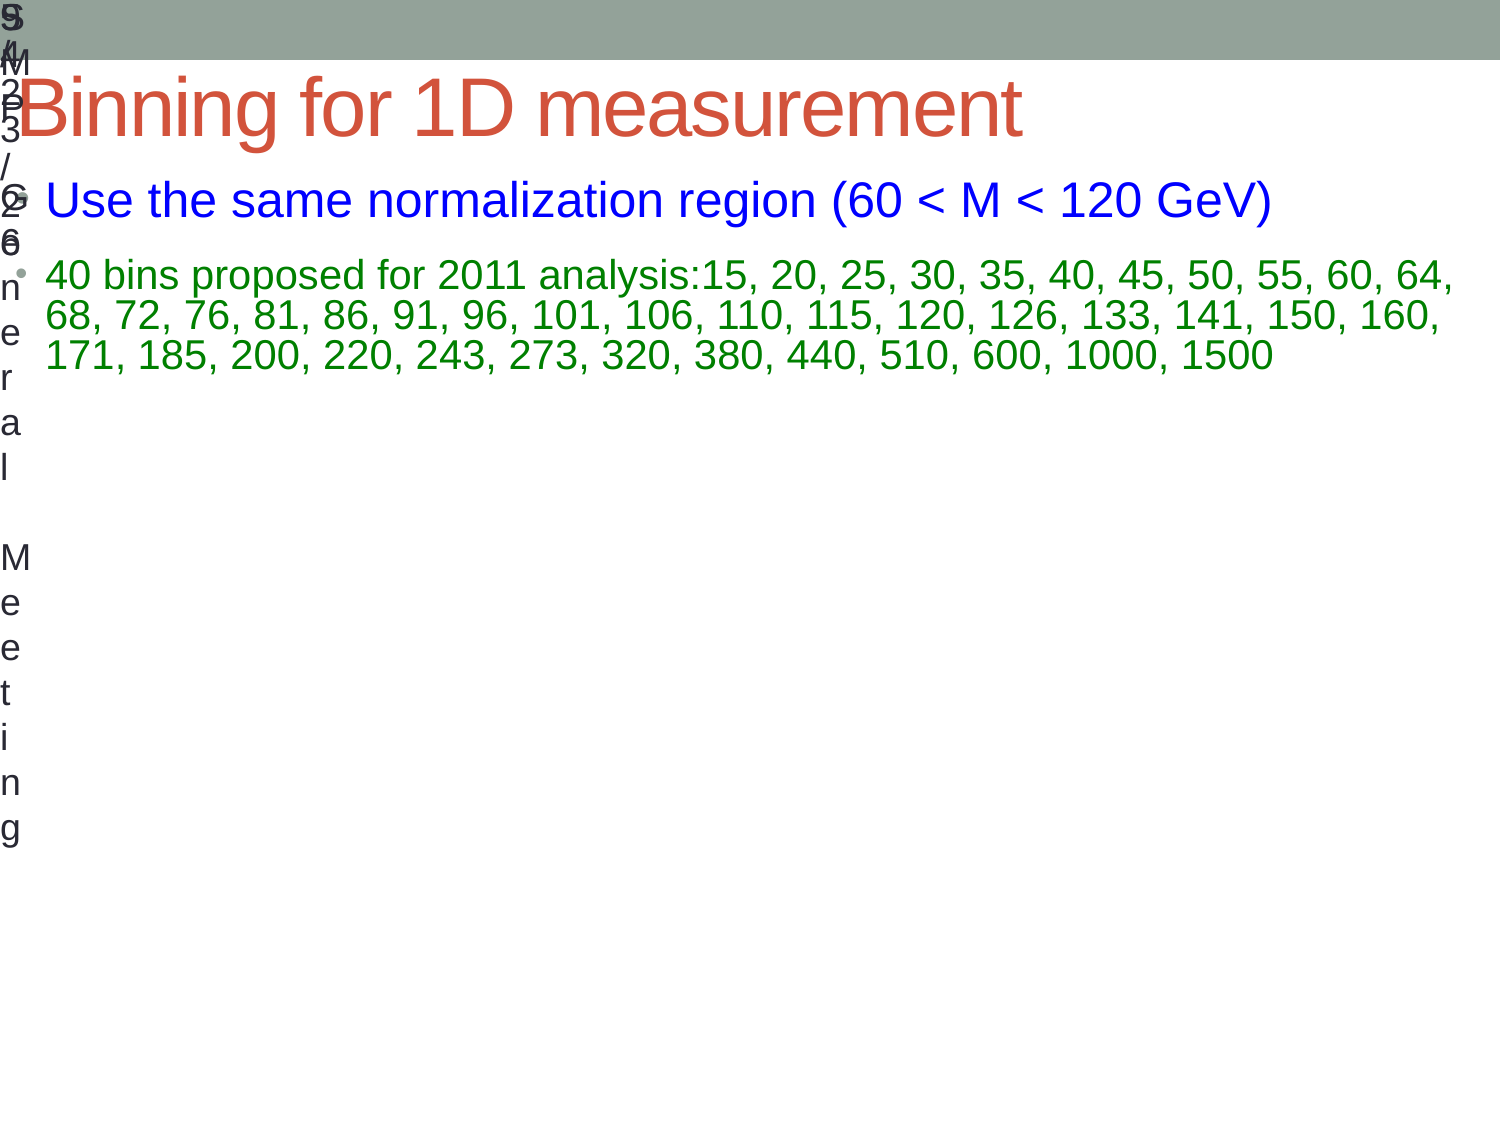

SMP General Meeting
# Binning for 1D measurement
Use the same normalization region (60 < M < 120 GeV)
40 bins proposed for 2011 analysis:15, 20, 25, 30, 35, 40, 45, 50, 55, 60, 64, 68, 72, 76, 81, 86, 91, 96, 101, 106, 110, 115, 120, 126, 133, 141, 150, 160, 171, 185, 200, 220, 243, 273, 320, 380, 440, 510, 600, 1000, 1500